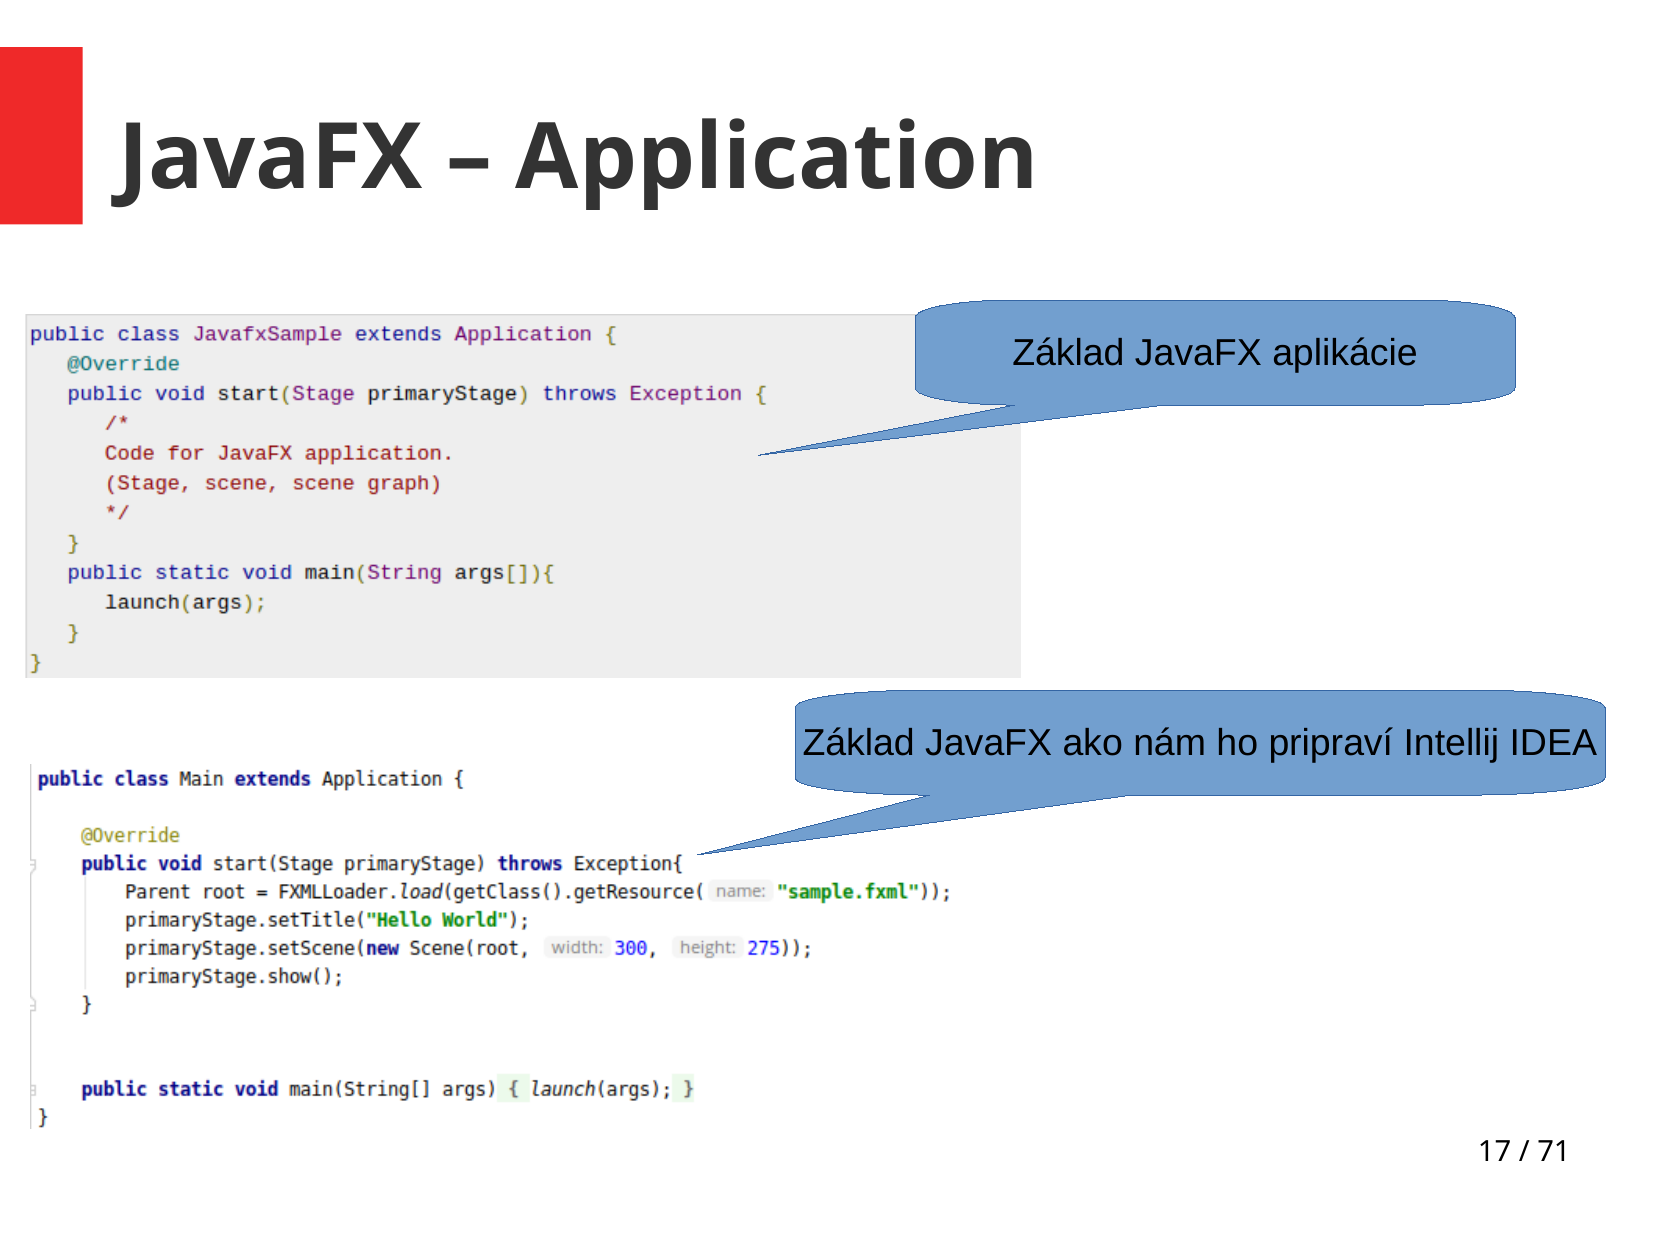

# JavaFX – Application
Základ JavaFX aplikácie
Základ JavaFX ako nám ho pripraví Intellij IDEA
17